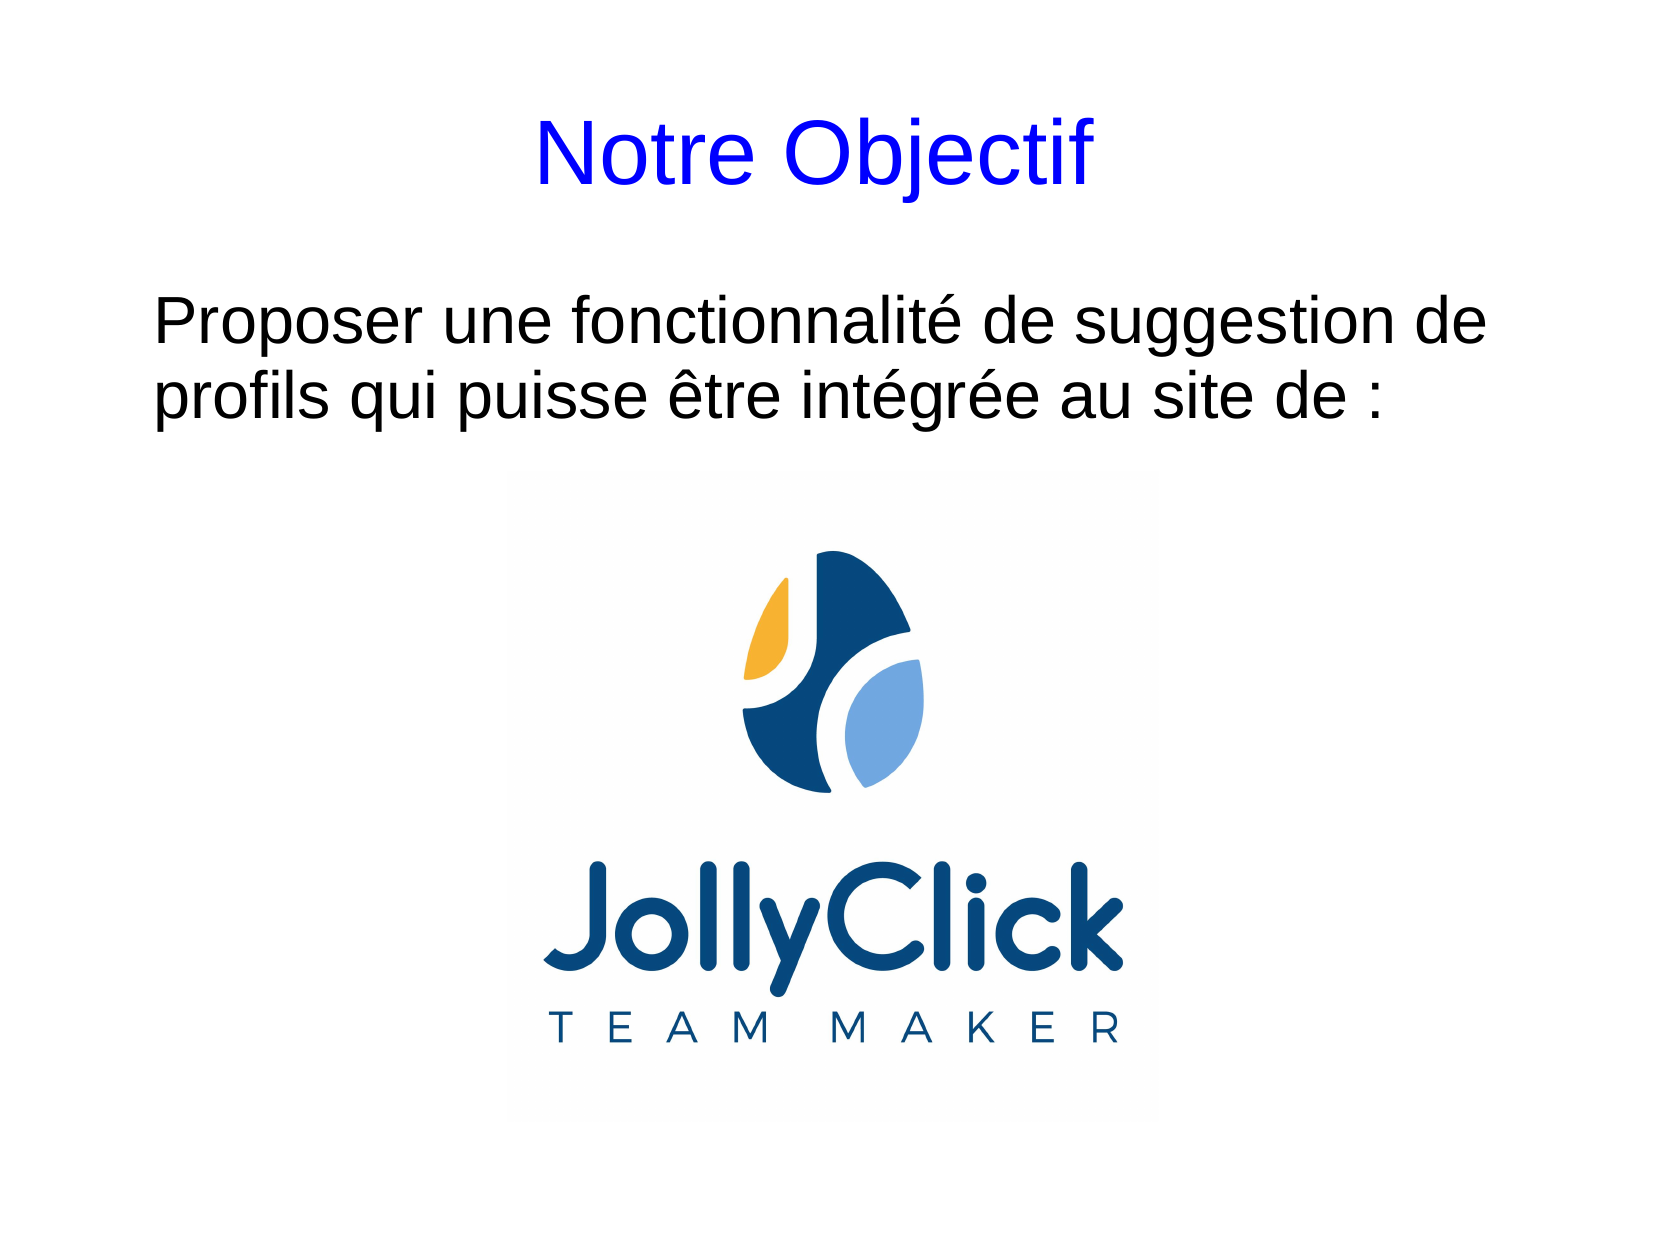

# Notre Objectif
Proposer une fonctionnalité de suggestion de profils qui puisse être intégrée au site de :